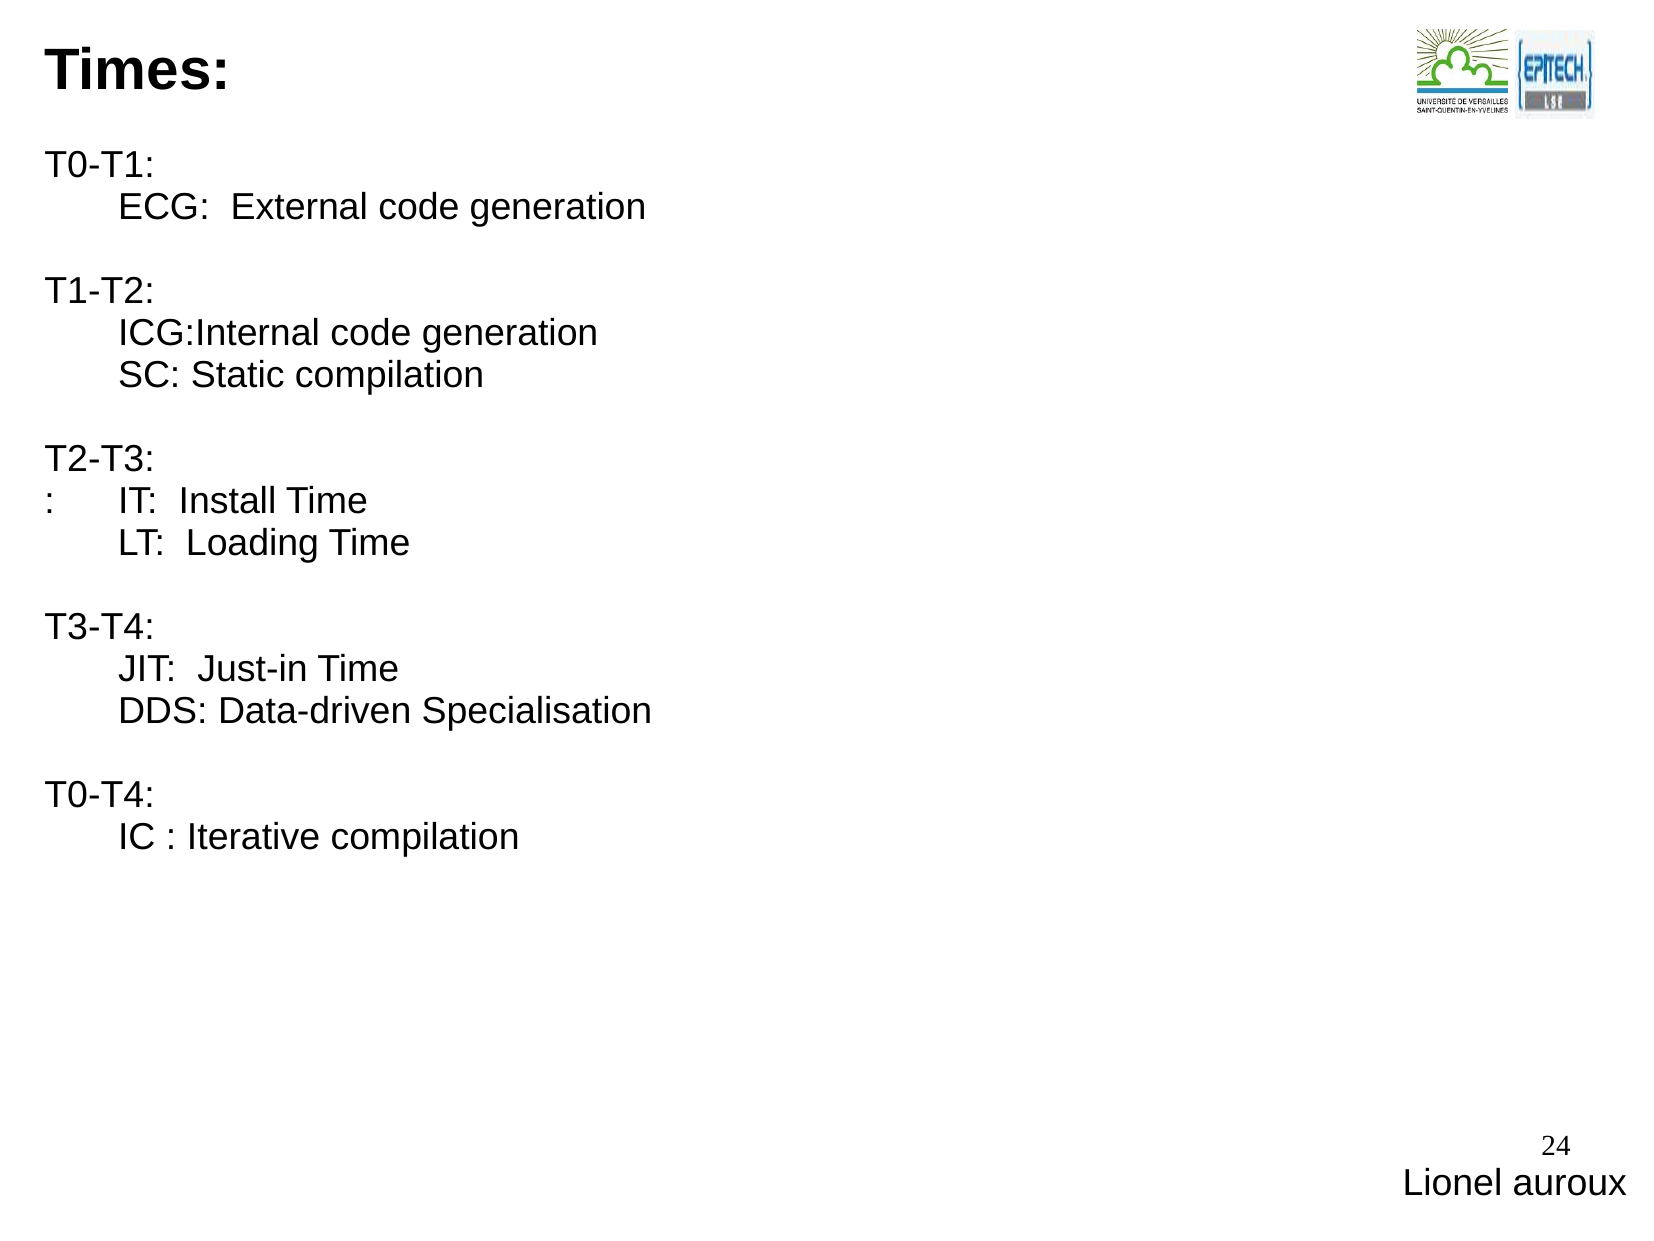

Times:
T0-T1:
	ECG: External code generation
T1-T2:
	ICG:Internal code generation
	SC: Static compilation
T2-T3:
:	IT: Install Time
 LT: Loading Time
T3-T4:
	JIT: Just-in Time
	DDS: Data-driven Specialisation
T0-T4:
	IC : Iterative compilation
24
Lionel auroux